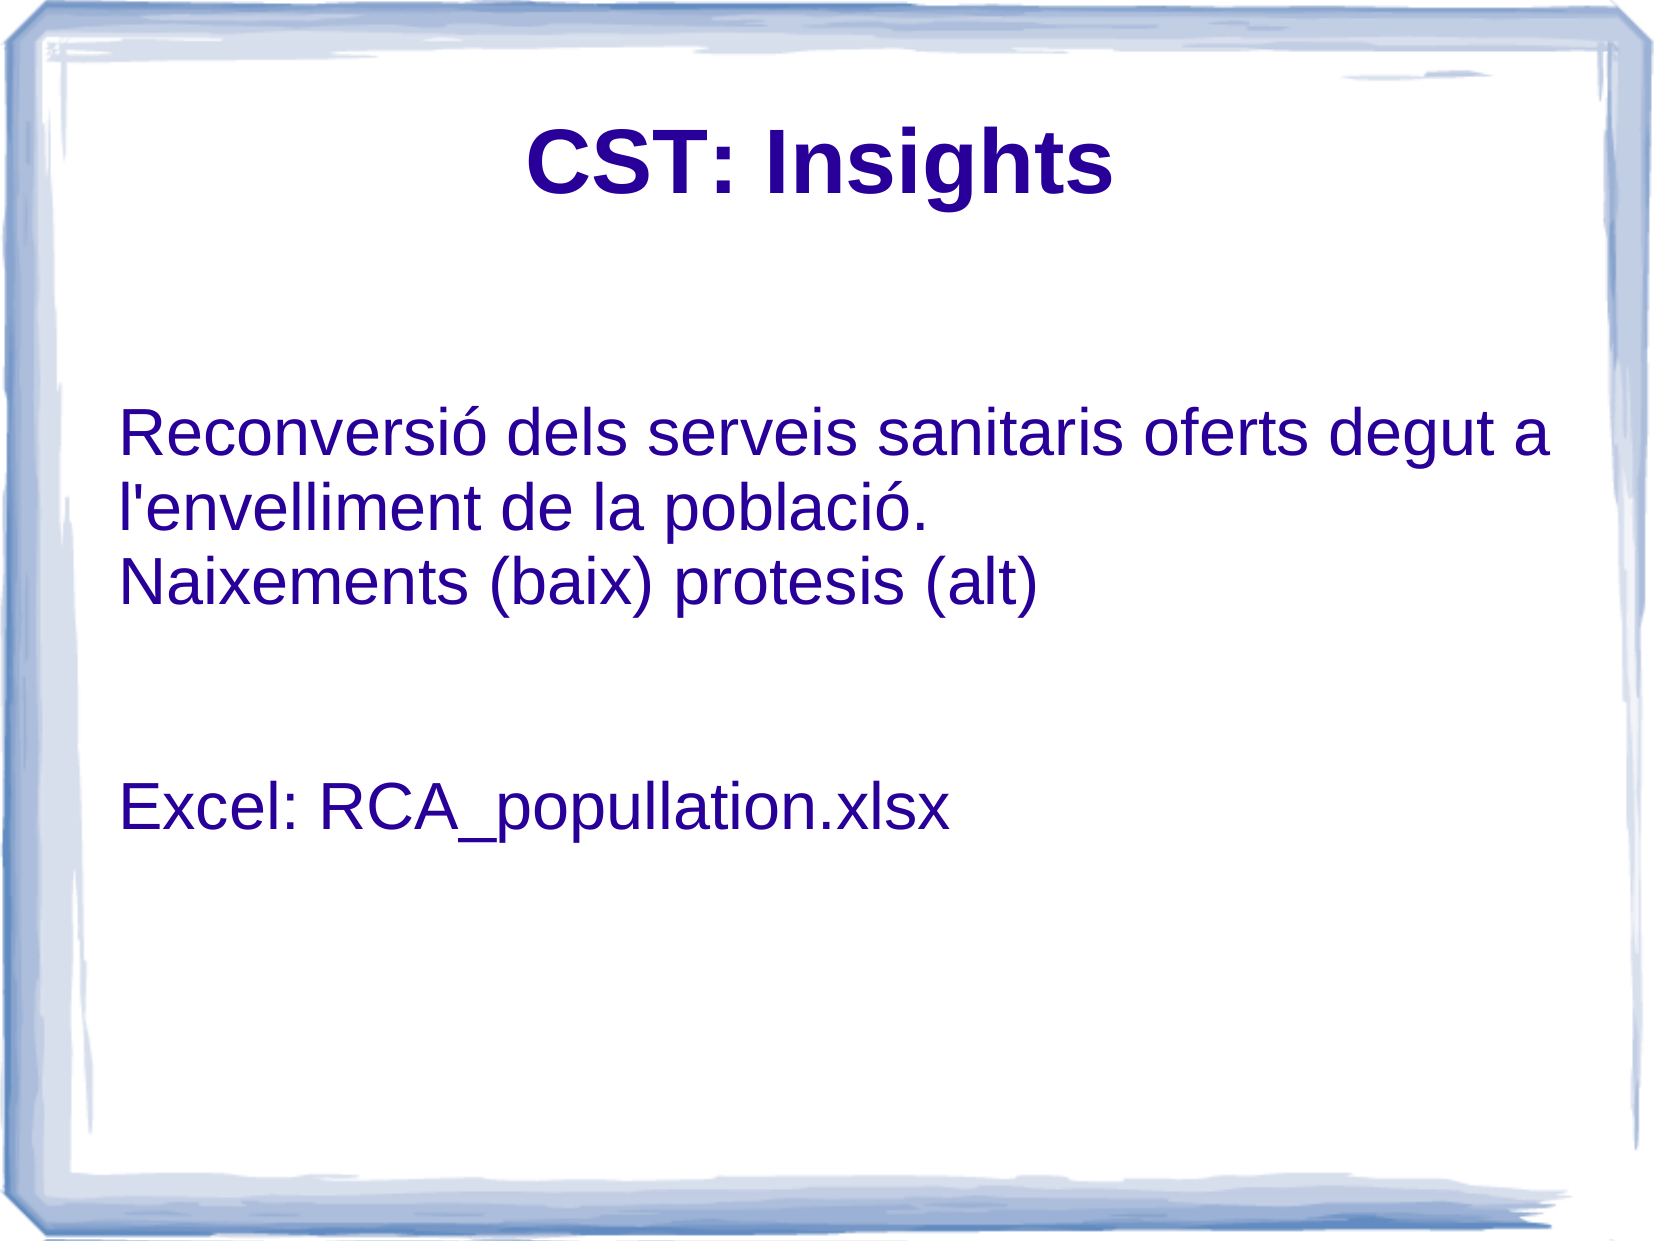

# CST: Insights
Reconversió dels serveis sanitaris oferts degut a l'envelliment de la població.
Naixements (baix) protesis (alt)
Excel: RCA_popullation.xlsx